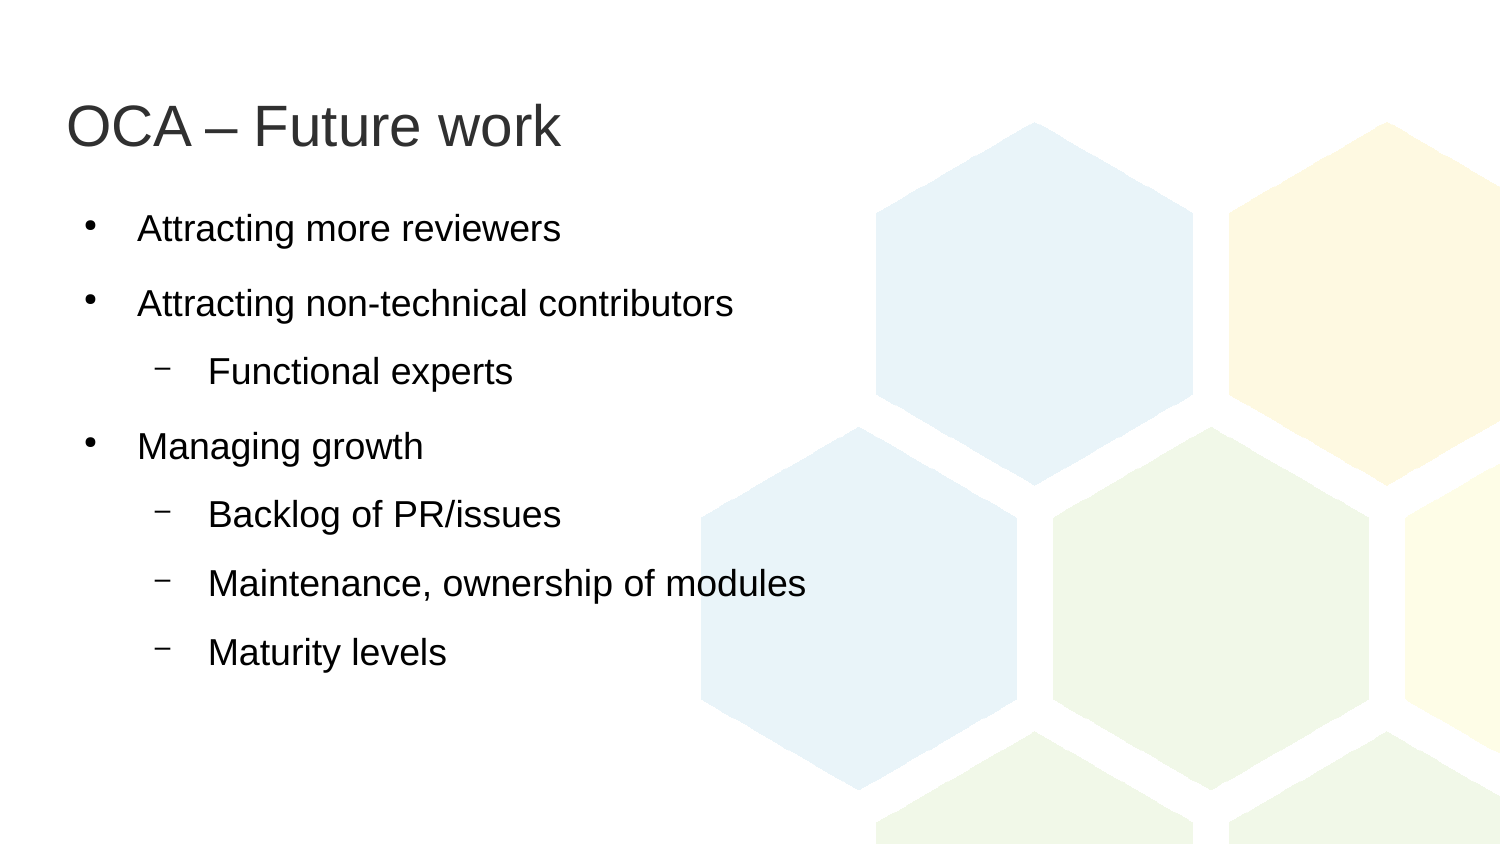

# OCA – Future work
Attracting more reviewers
Attracting non-technical contributors
Functional experts
Managing growth
Backlog of PR/issues
Maintenance, ownership of modules
Maturity levels